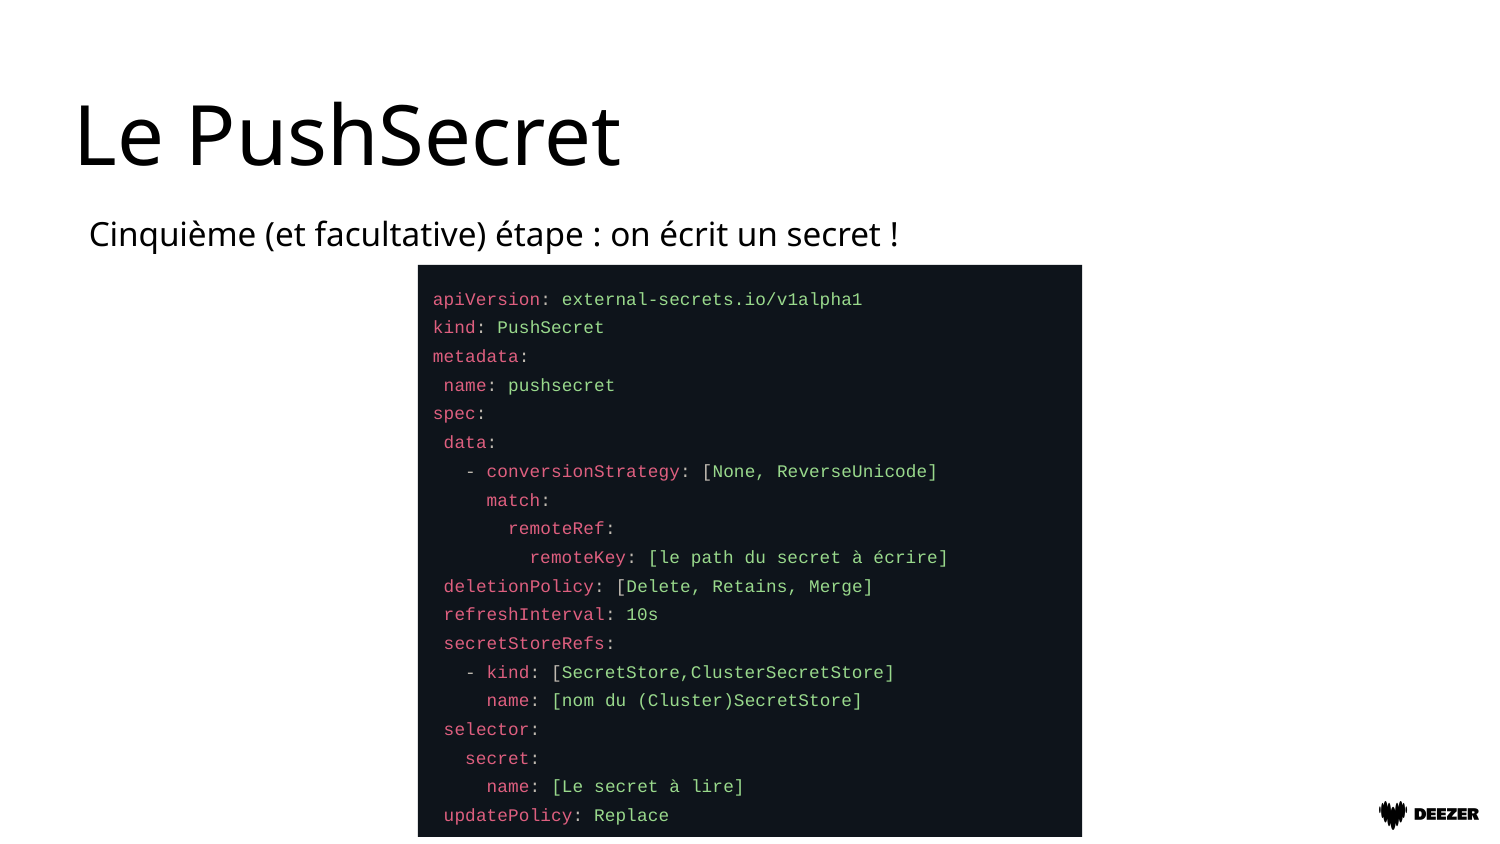

# Le PushSecret
Cinquième (et facultative) étape : on écrit un secret !
apiVersion: external-secrets.io/v1alpha1
kind: PushSecret
metadata:
 name: pushsecret
spec:
 data:
 - conversionStrategy: [None, ReverseUnicode]
 match:
 remoteRef:
 remoteKey: [le path du secret à écrire]
 deletionPolicy: [Delete, Retains, Merge]
 refreshInterval: 10s
 secretStoreRefs:
 - kind: [SecretStore,ClusterSecretStore]
 name: [nom du (Cluster)SecretStore]
 selector:
 secret:
 name: [Le secret à lire]
 updatePolicy: Replace